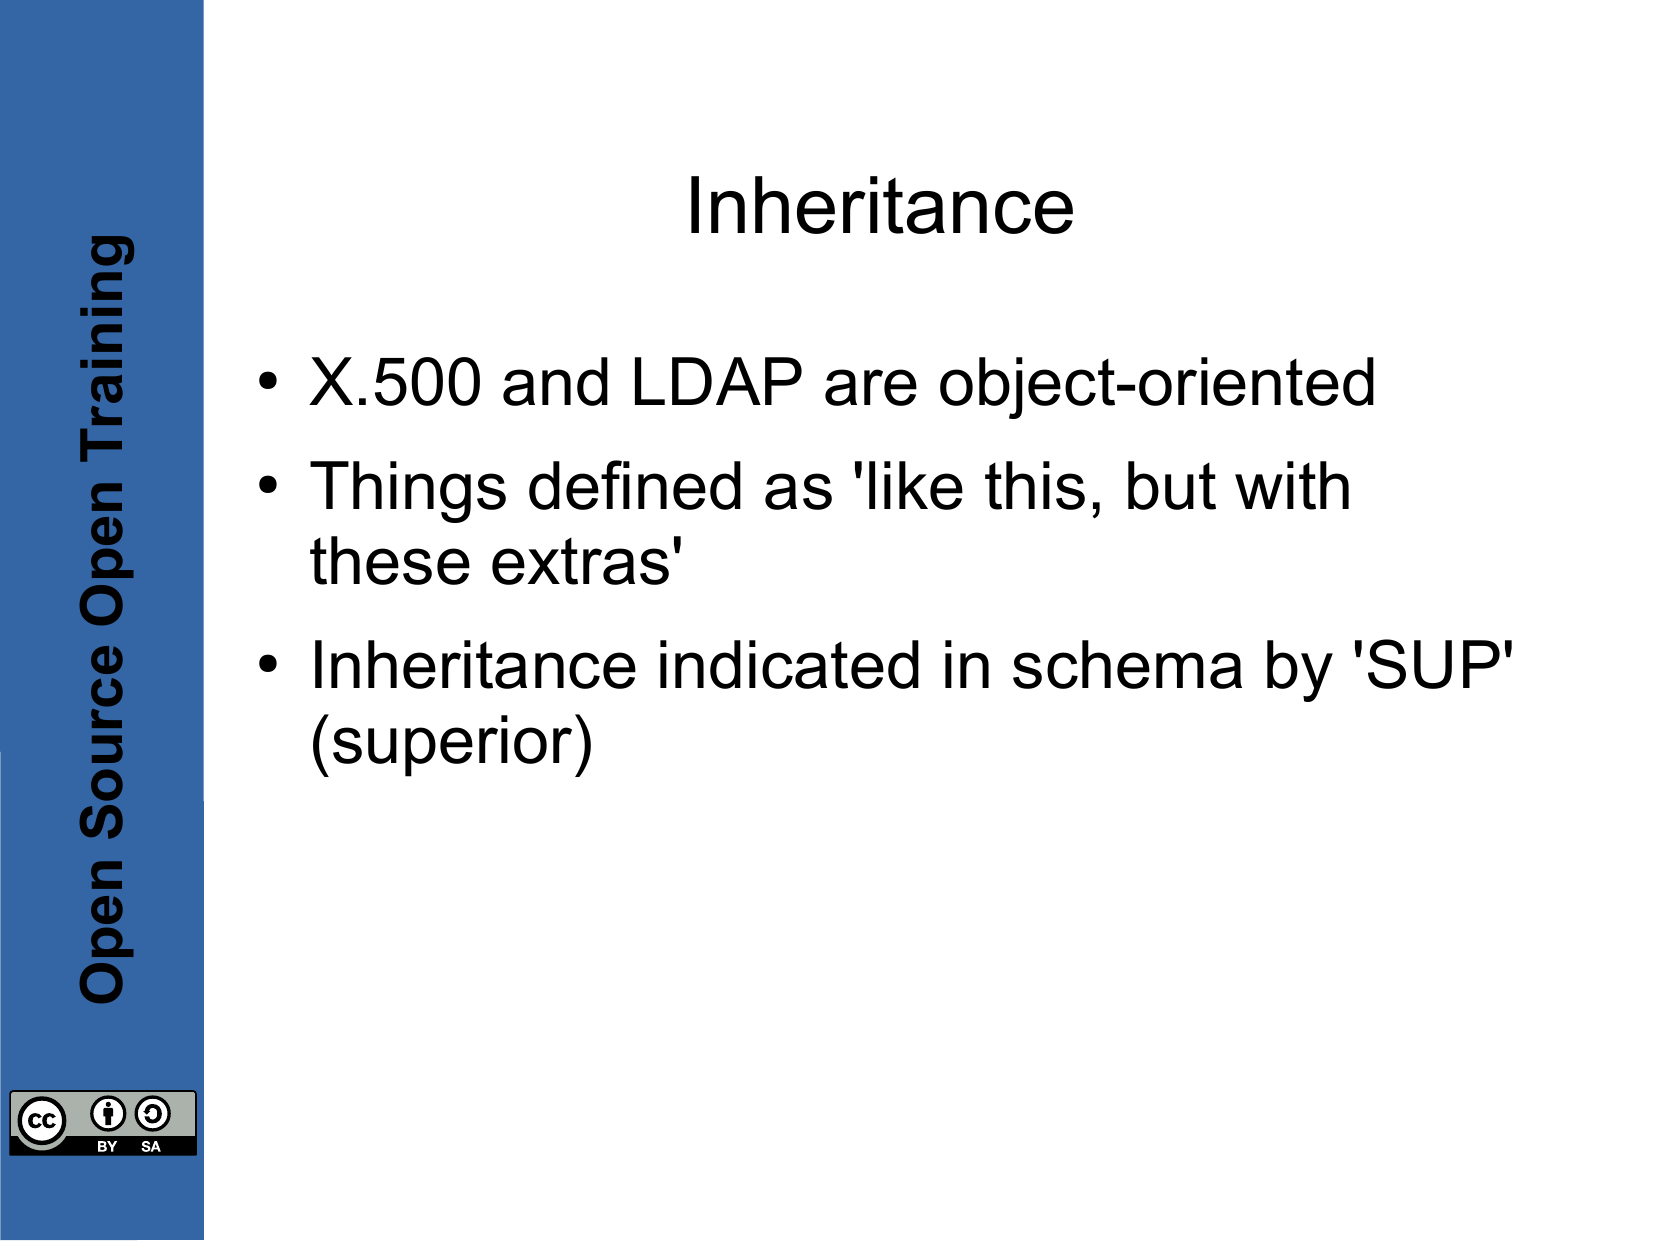

# Inheritance
X.500 and LDAP are object-oriented
Things defined as 'like this, but with these extras'
Inheritance indicated in schema by 'SUP' (superior)